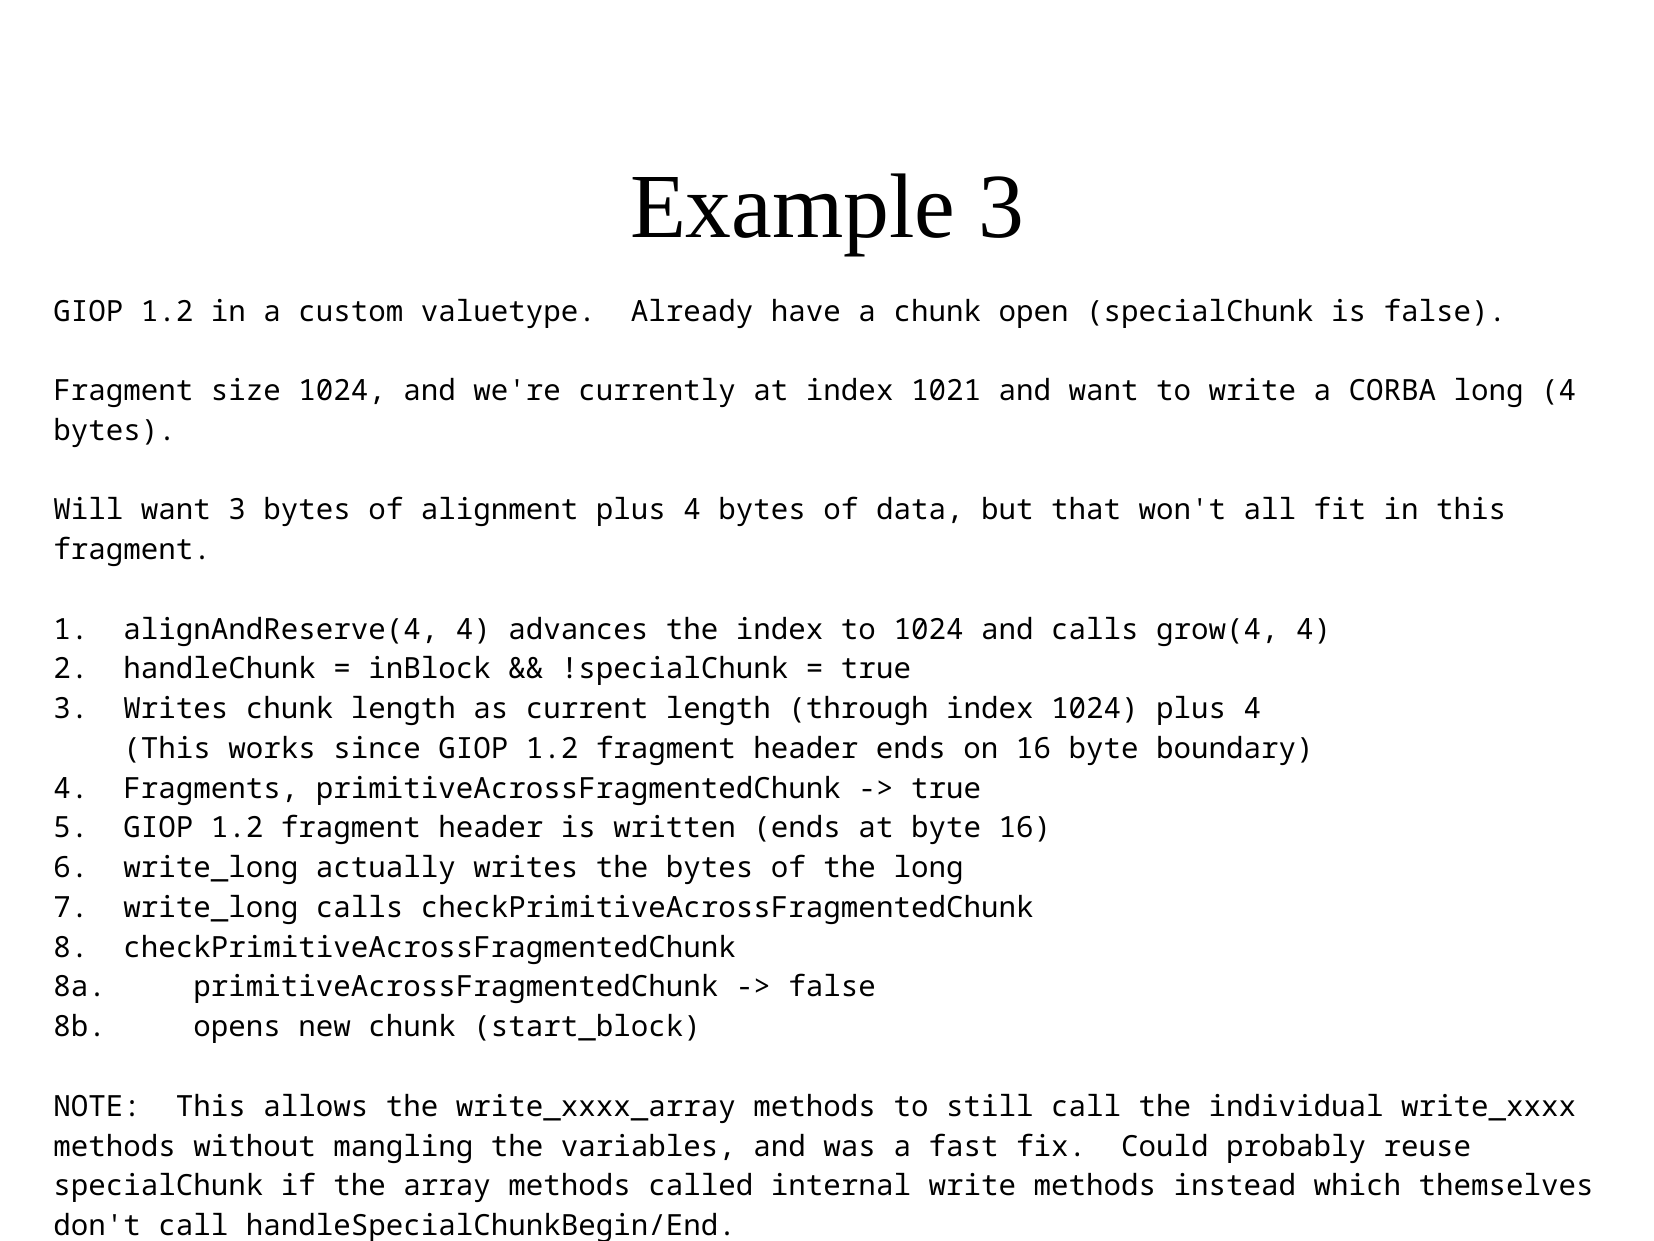

# Example 3
GIOP 1.2 in a custom valuetype. Already have a chunk open (specialChunk is false).
Fragment size 1024, and we're currently at index 1021 and want to write a CORBA long (4 bytes).
Will want 3 bytes of alignment plus 4 bytes of data, but that won't all fit in this fragment.
1. alignAndReserve(4, 4) advances the index to 1024 and calls grow(4, 4)
2. handleChunk = inBlock && !specialChunk = true
3. Writes chunk length as current length (through index 1024) plus 4
 (This works since GIOP 1.2 fragment header ends on 16 byte boundary)
4. Fragments, primitiveAcrossFragmentedChunk -> true
5. GIOP 1.2 fragment header is written (ends at byte 16)
6. write_long actually writes the bytes of the long
7. write_long calls checkPrimitiveAcrossFragmentedChunk
8. checkPrimitiveAcrossFragmentedChunk
8a. primitiveAcrossFragmentedChunk -> false
8b. opens new chunk (start_block)
NOTE: This allows the write_xxxx_array methods to still call the individual write_xxxx methods without mangling the variables, and was a fast fix. Could probably reuse specialChunk if the array methods called internal write methods instead which themselves don't call handleSpecialChunkBegin/End.